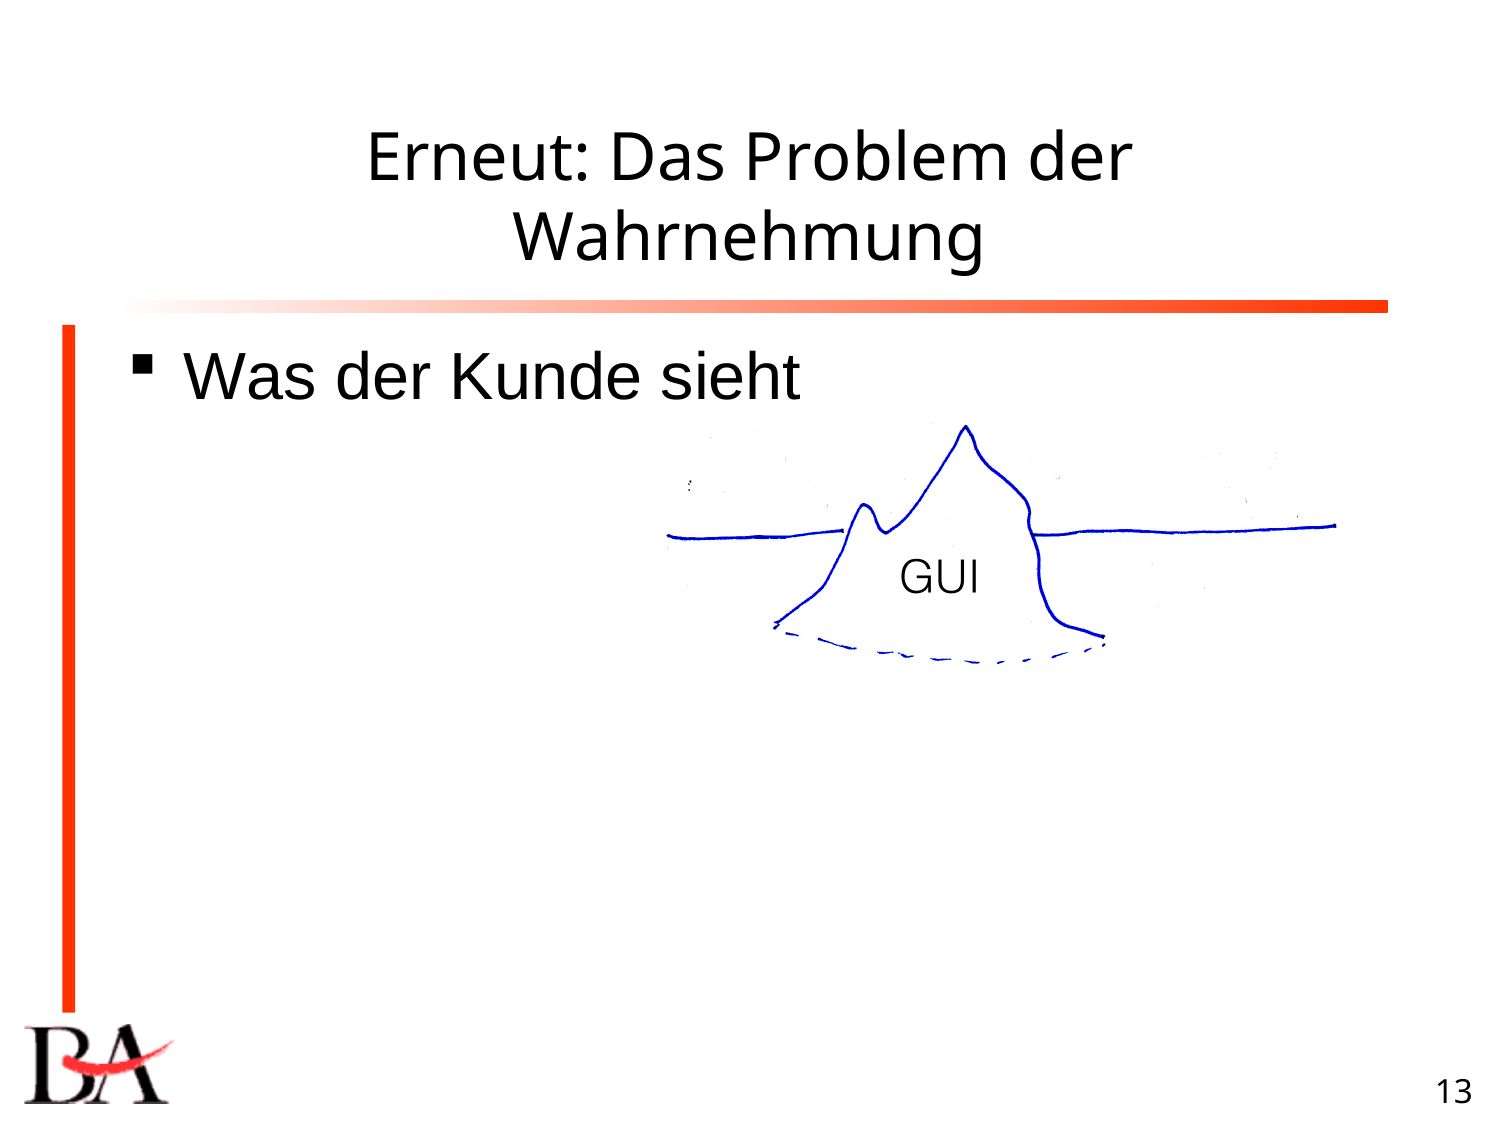

# Erneut: Das Problem der Wahrnehmung
Was der Kunde sieht